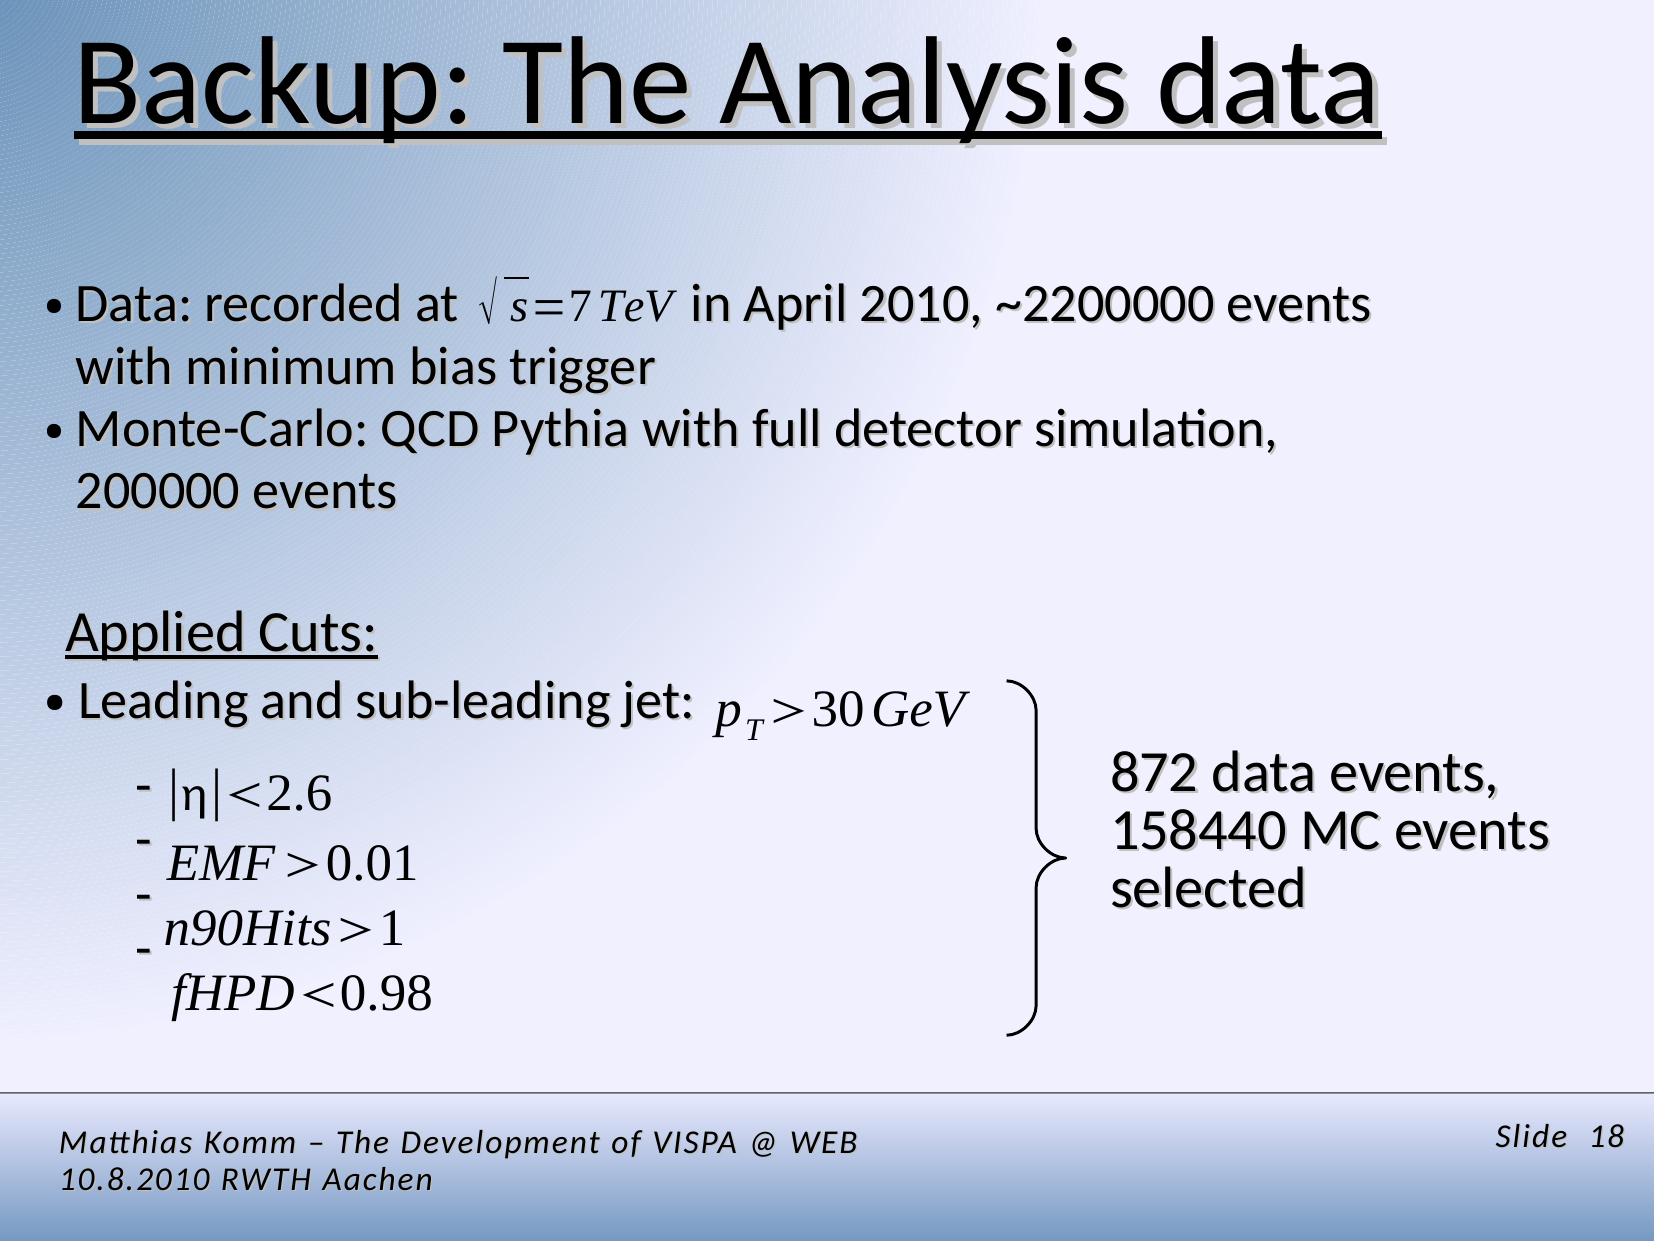

Backup: The Analysis data
 Data: recorded at in April 2010, ~2200000 events
 with minimum bias trigger
 Monte-Carlo: QCD Pythia with full detector simulation,
 200000 events
Applied Cuts:
 Leading and sub-leading jet:
872 data events,
158440 MC events selected
-
-
-
-
18
Matthias Komm